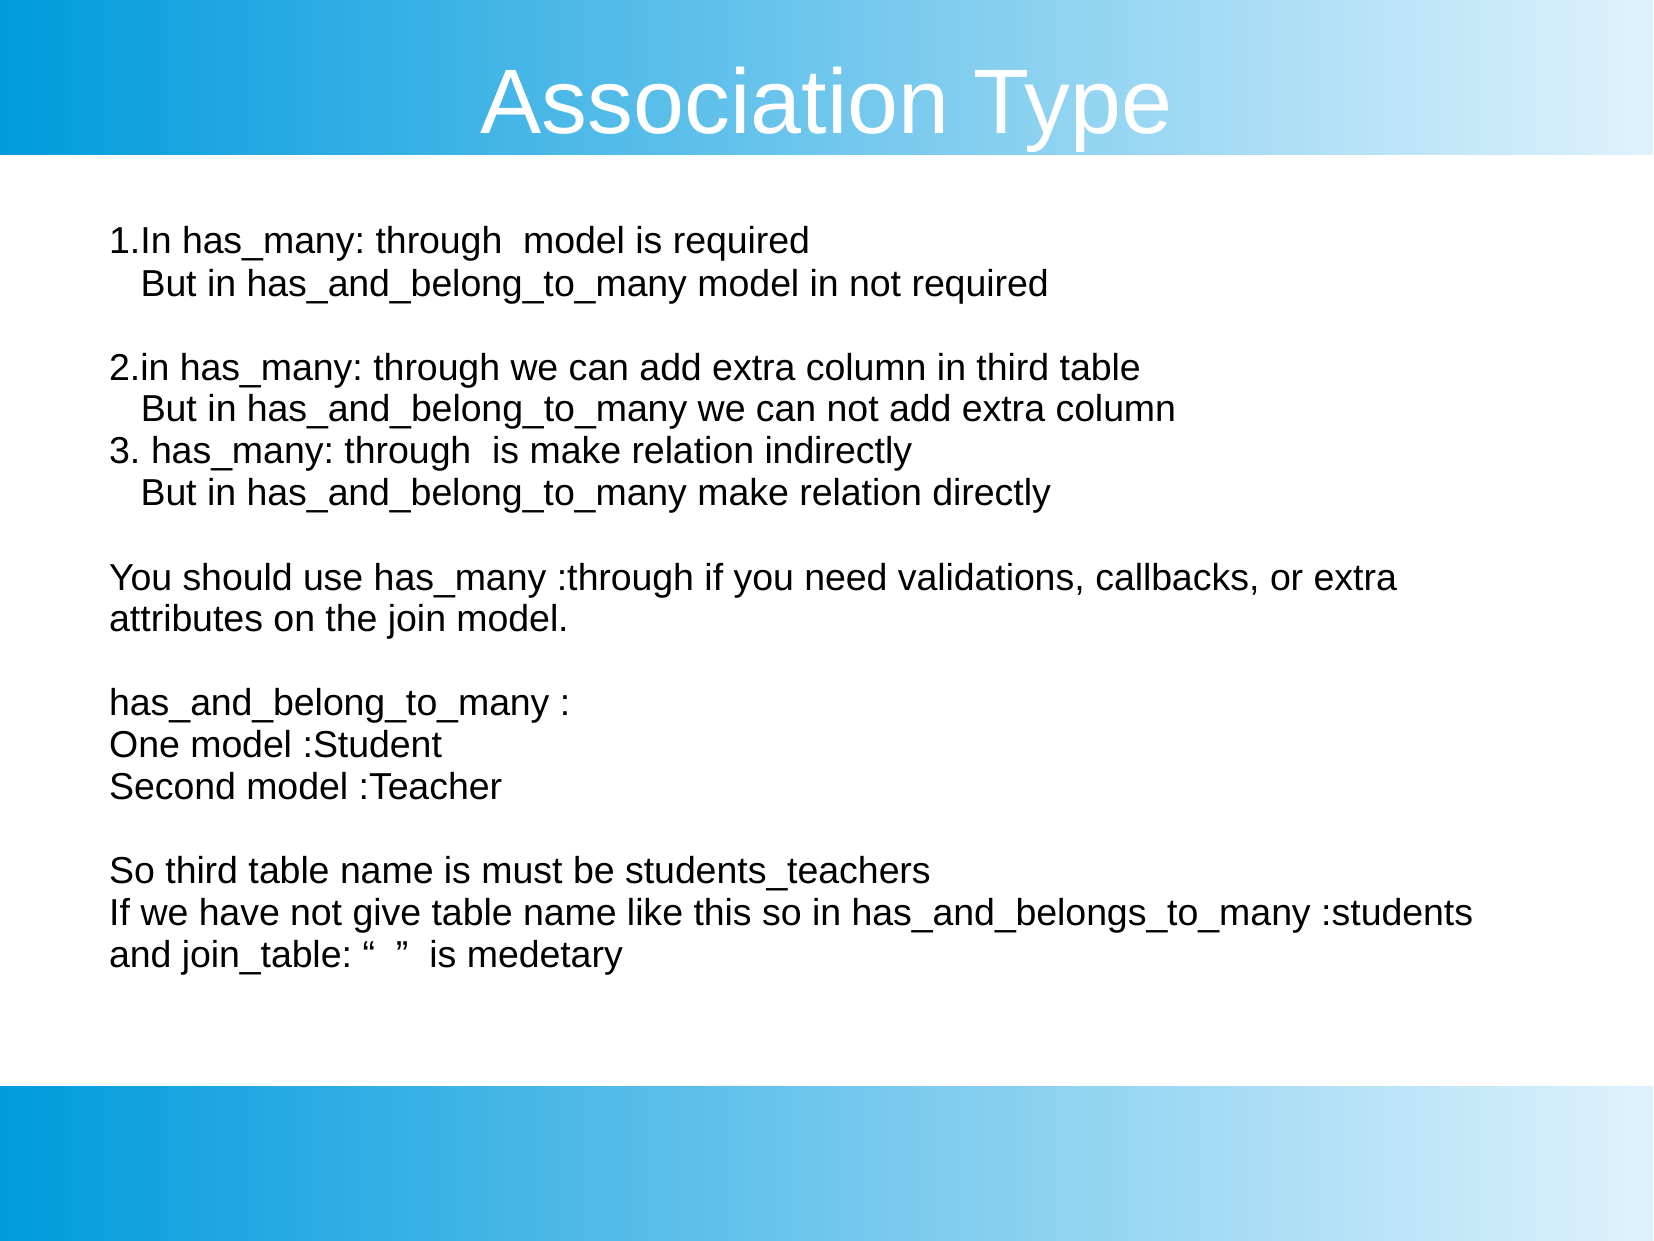

# Association Type
1.In has_many: through model is required
 But in has_and_belong_to_many model in not required
2.in has_many: through we can add extra column in third table
 But in has_and_belong_to_many we can not add extra column
3. has_many: through is make relation indirectly
 But in has_and_belong_to_many make relation directly
You should use has_many :through if you need validations, callbacks, or extra attributes on the join model.
has_and_belong_to_many :
One model :Student
Second model :Teacher
So third table name is must be students_teachers
If we have not give table name like this so in has_and_belongs_to_many :students and join_table: “ ” is medetary